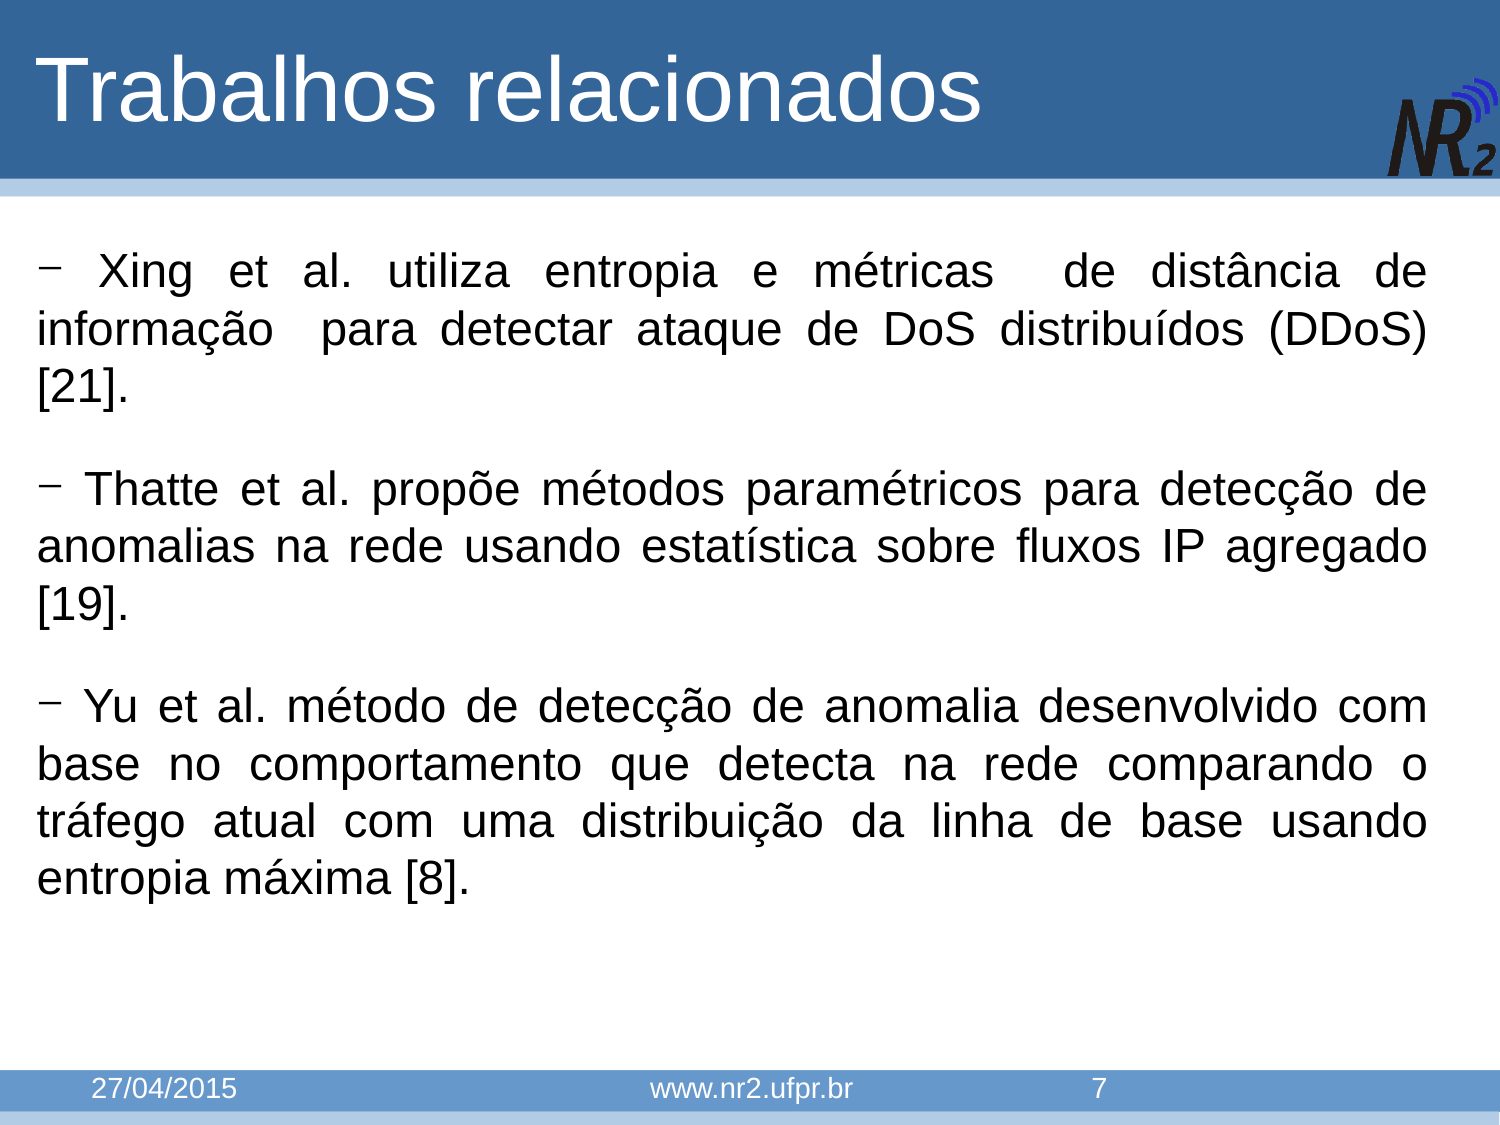

Trabalhos relacionados
 Xing et al. utiliza entropia e métricas de distância de informação para detectar ataque de DoS distribuídos (DDoS) [21].
 Thatte et al. propõe métodos paramétricos para detecção de anomalias na rede usando estatística sobre fluxos IP agregado [19].
 Yu et al. método de detecção de anomalia desenvolvido com base no comportamento que detecta na rede comparando o tráfego atual com uma distribuição da linha de base usando entropia máxima [8].
27/04/2015
www.nr2.ufpr.br